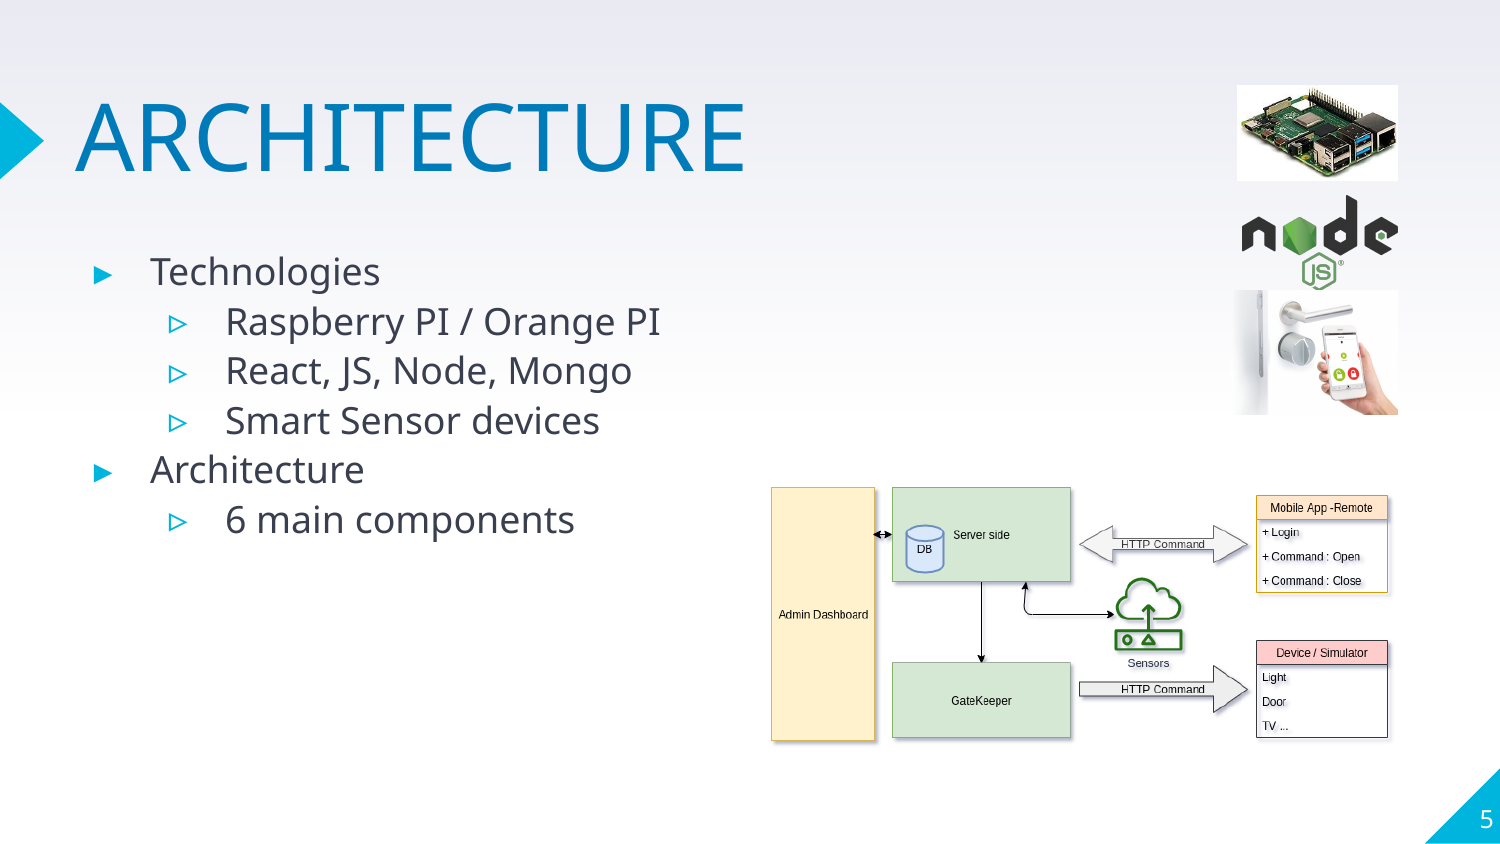

# ARCHITECTURE
Technologies
Raspberry PI / Orange PI
React, JS, Node, Mongo
Smart Sensor devices
Architecture
6 main components